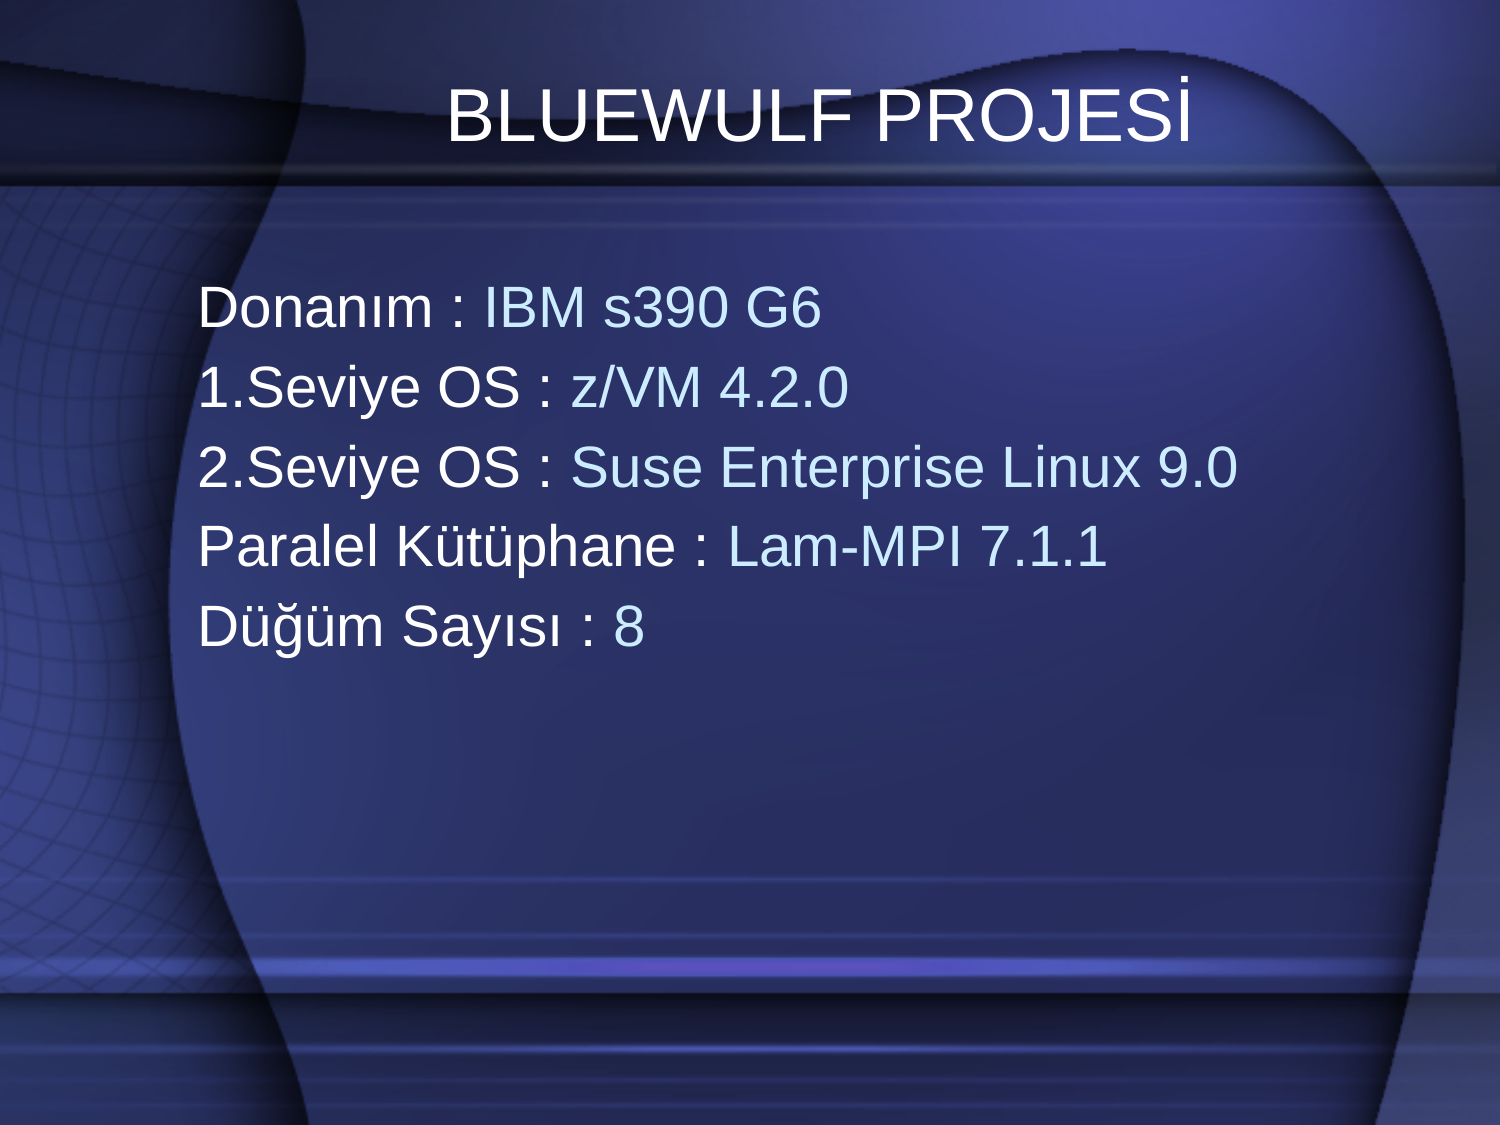

# BLUEWULF PROJESİ
Donanım : IBM s390 G6
1.Seviye OS : z/VM 4.2.0
2.Seviye OS : Suse Enterprise Linux 9.0
Paralel Kütüphane : Lam-MPI 7.1.1
Düğüm Sayısı : 8